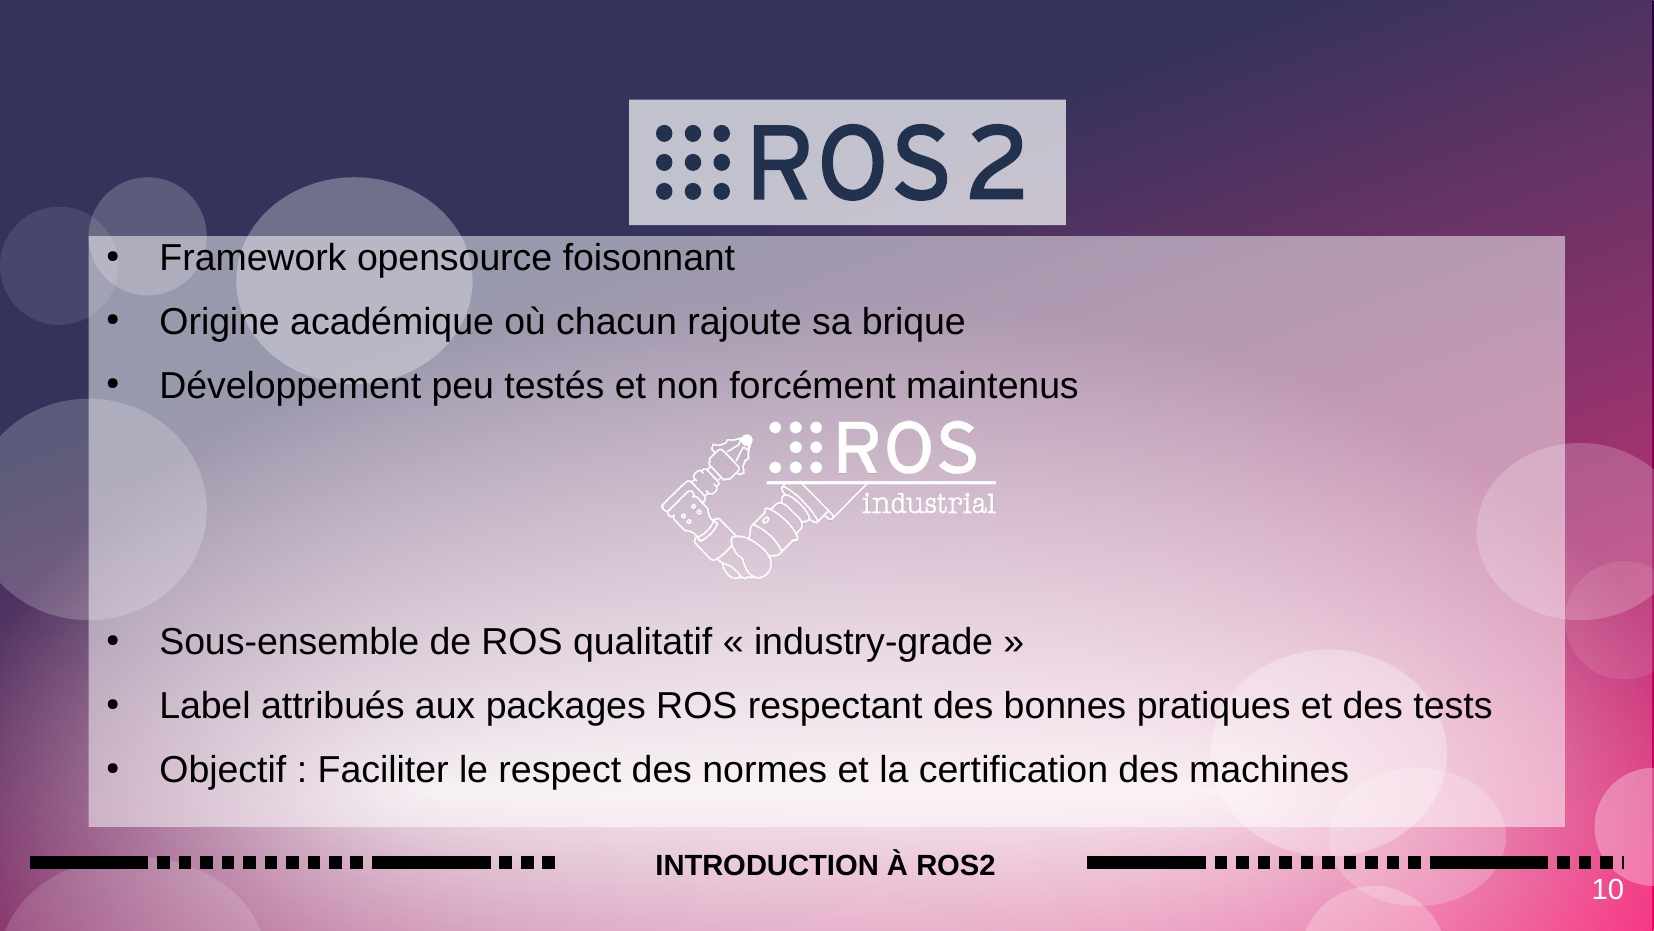

# Framework opensource foisonnant
Origine académique où chacun rajoute sa brique
Développement peu testés et non forcément maintenus
Sous-ensemble de ROS qualitatif « industry-grade »
Label attribués aux packages ROS respectant des bonnes pratiques et des tests
Objectif : Faciliter le respect des normes et la certification des machines